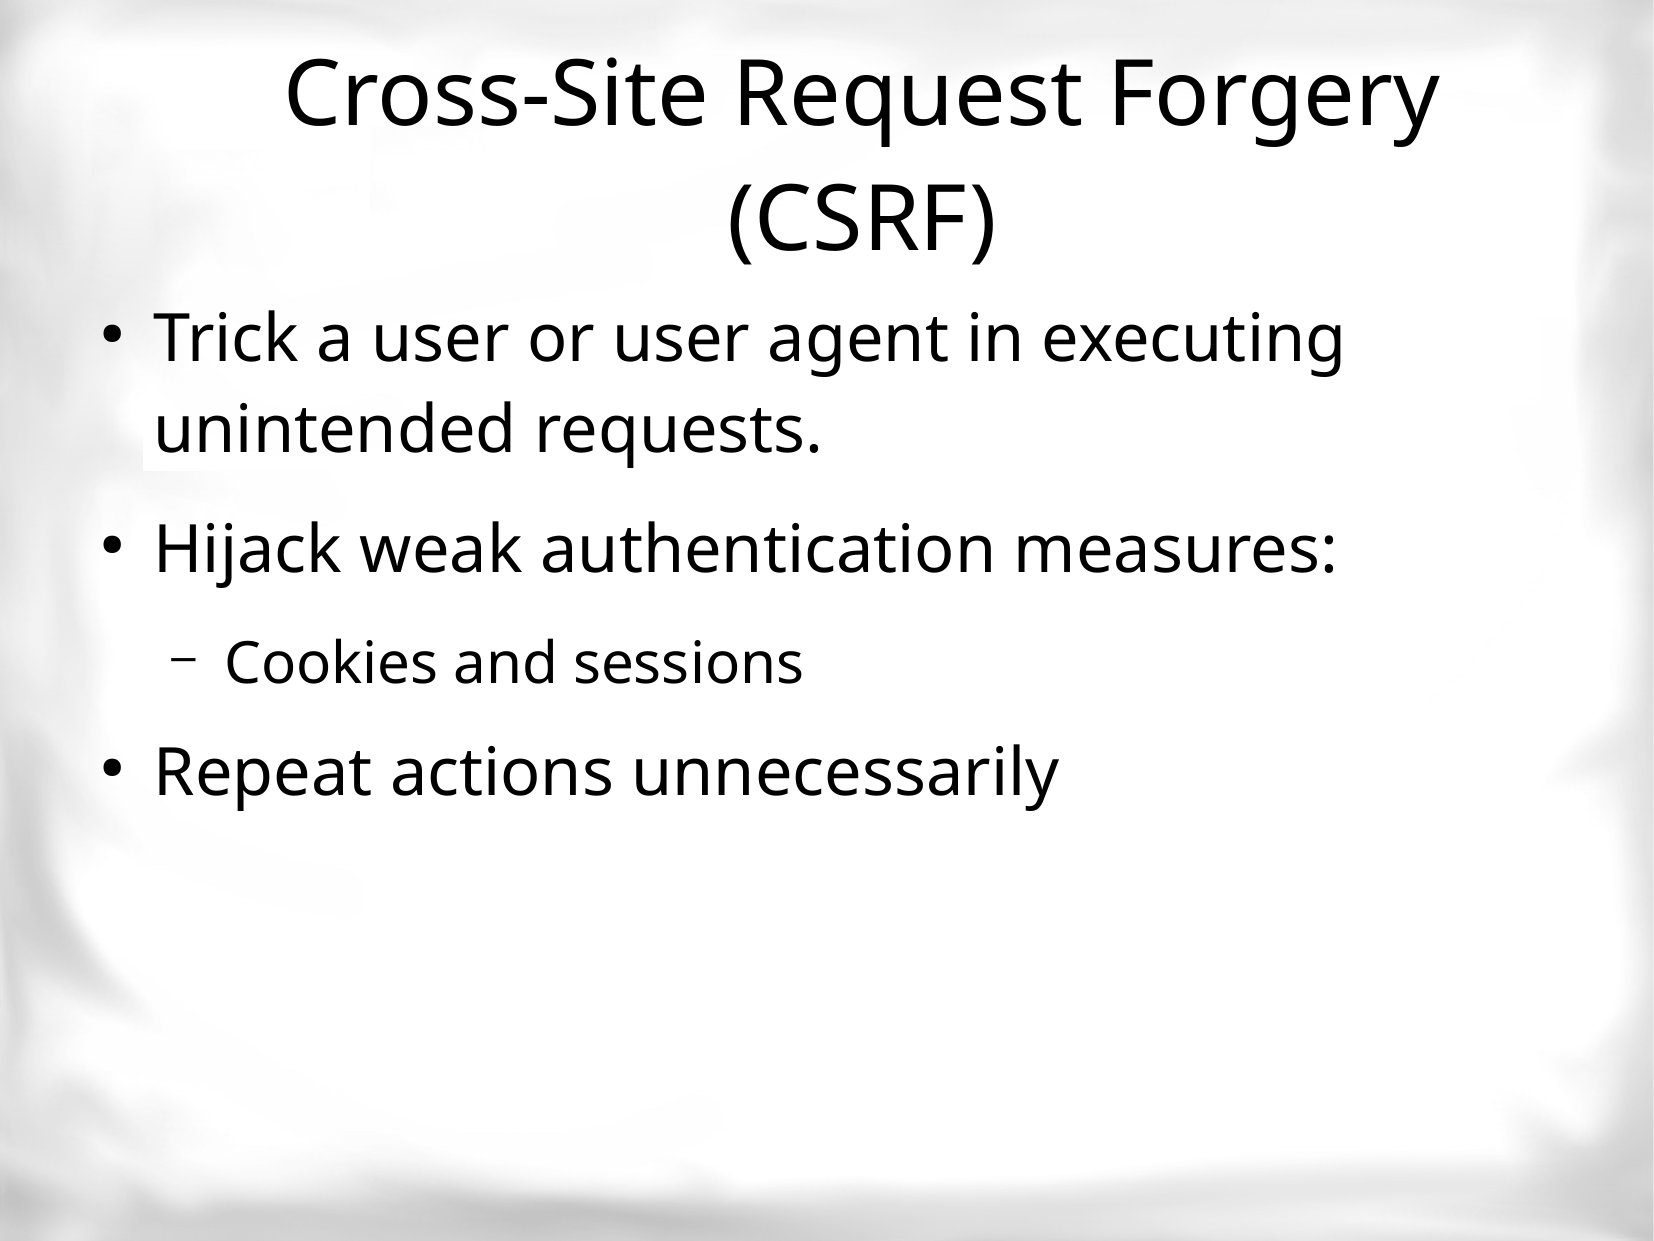

# Cross-Site Request Forgery (CSRF)
Trick a user or user agent in executing unintended requests.
Hijack weak authentication measures:
Cookies and sessions
Repeat actions unnecessarily